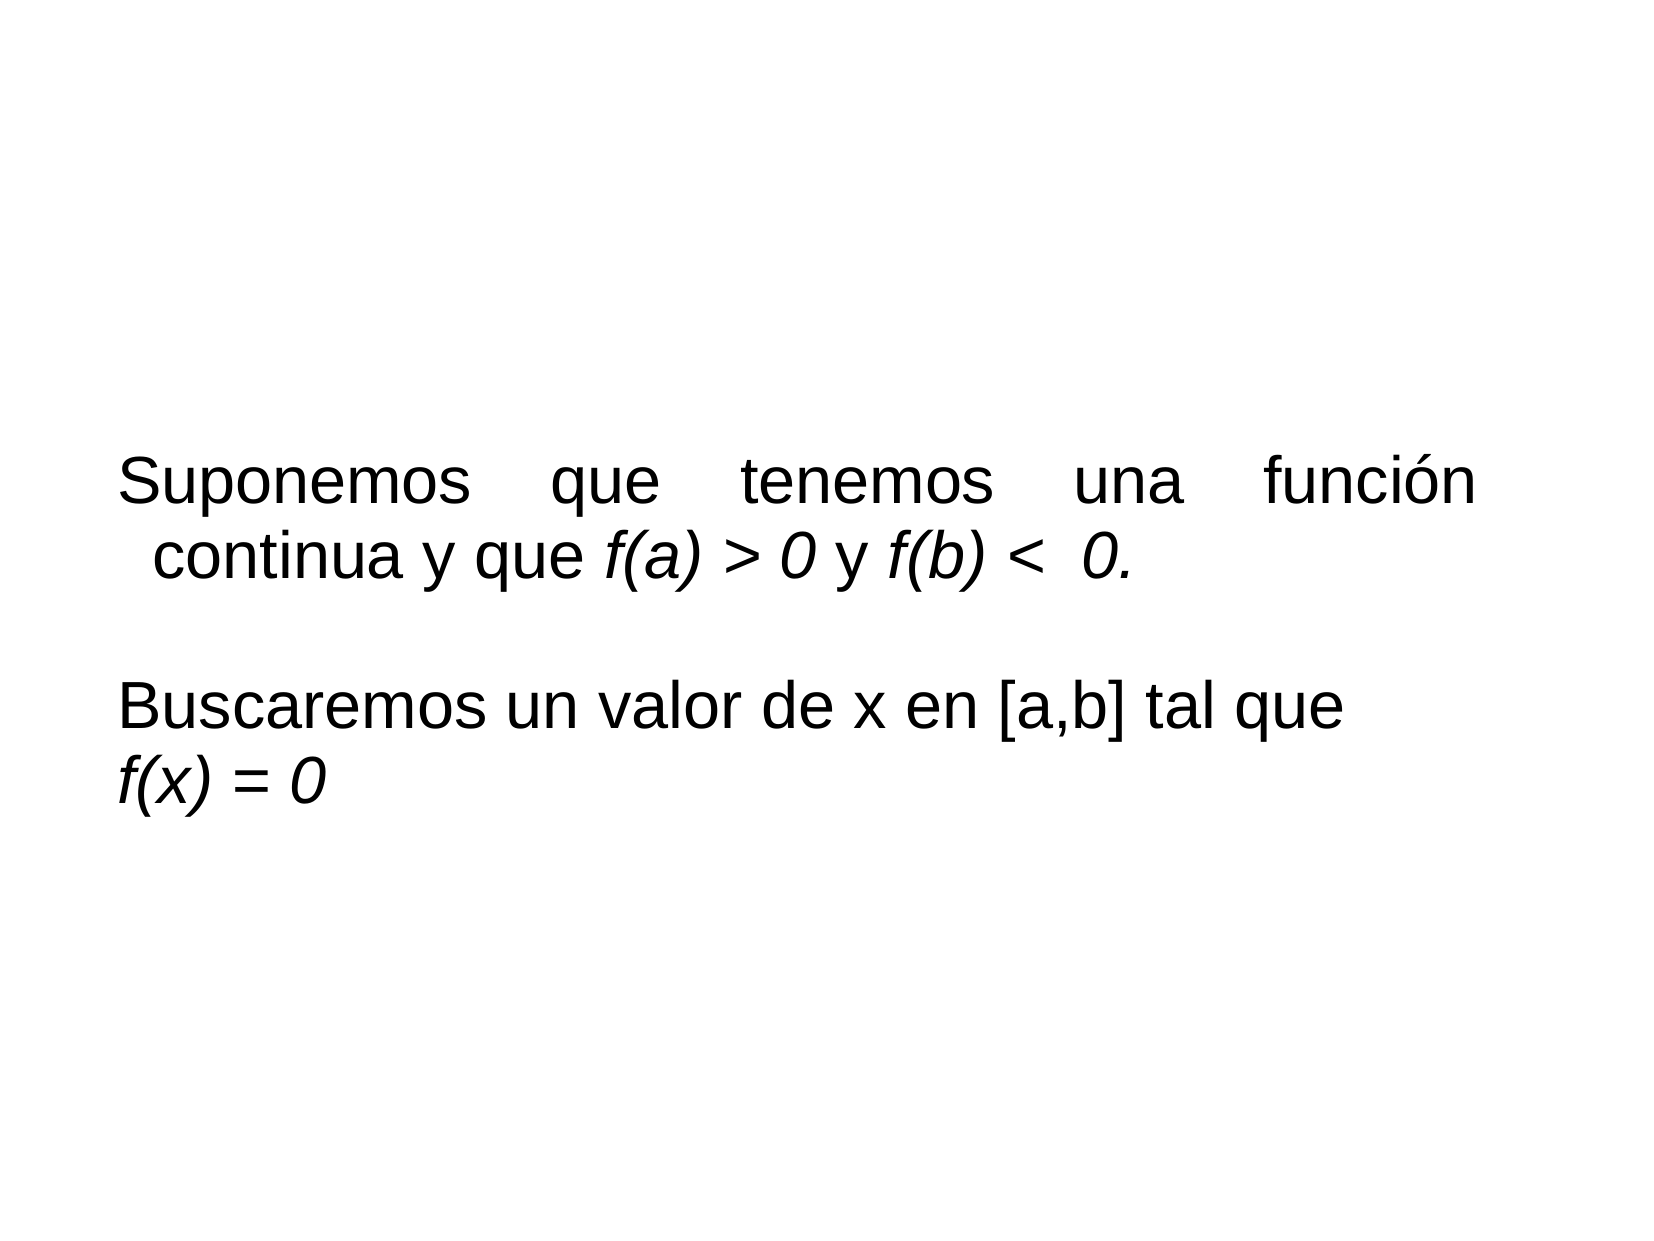

#
Suponemos que tenemos una función continua y que f(a) > 0 y f(b) < 0.
Buscaremos un valor de x en [a,b] tal que
f(x) = 0